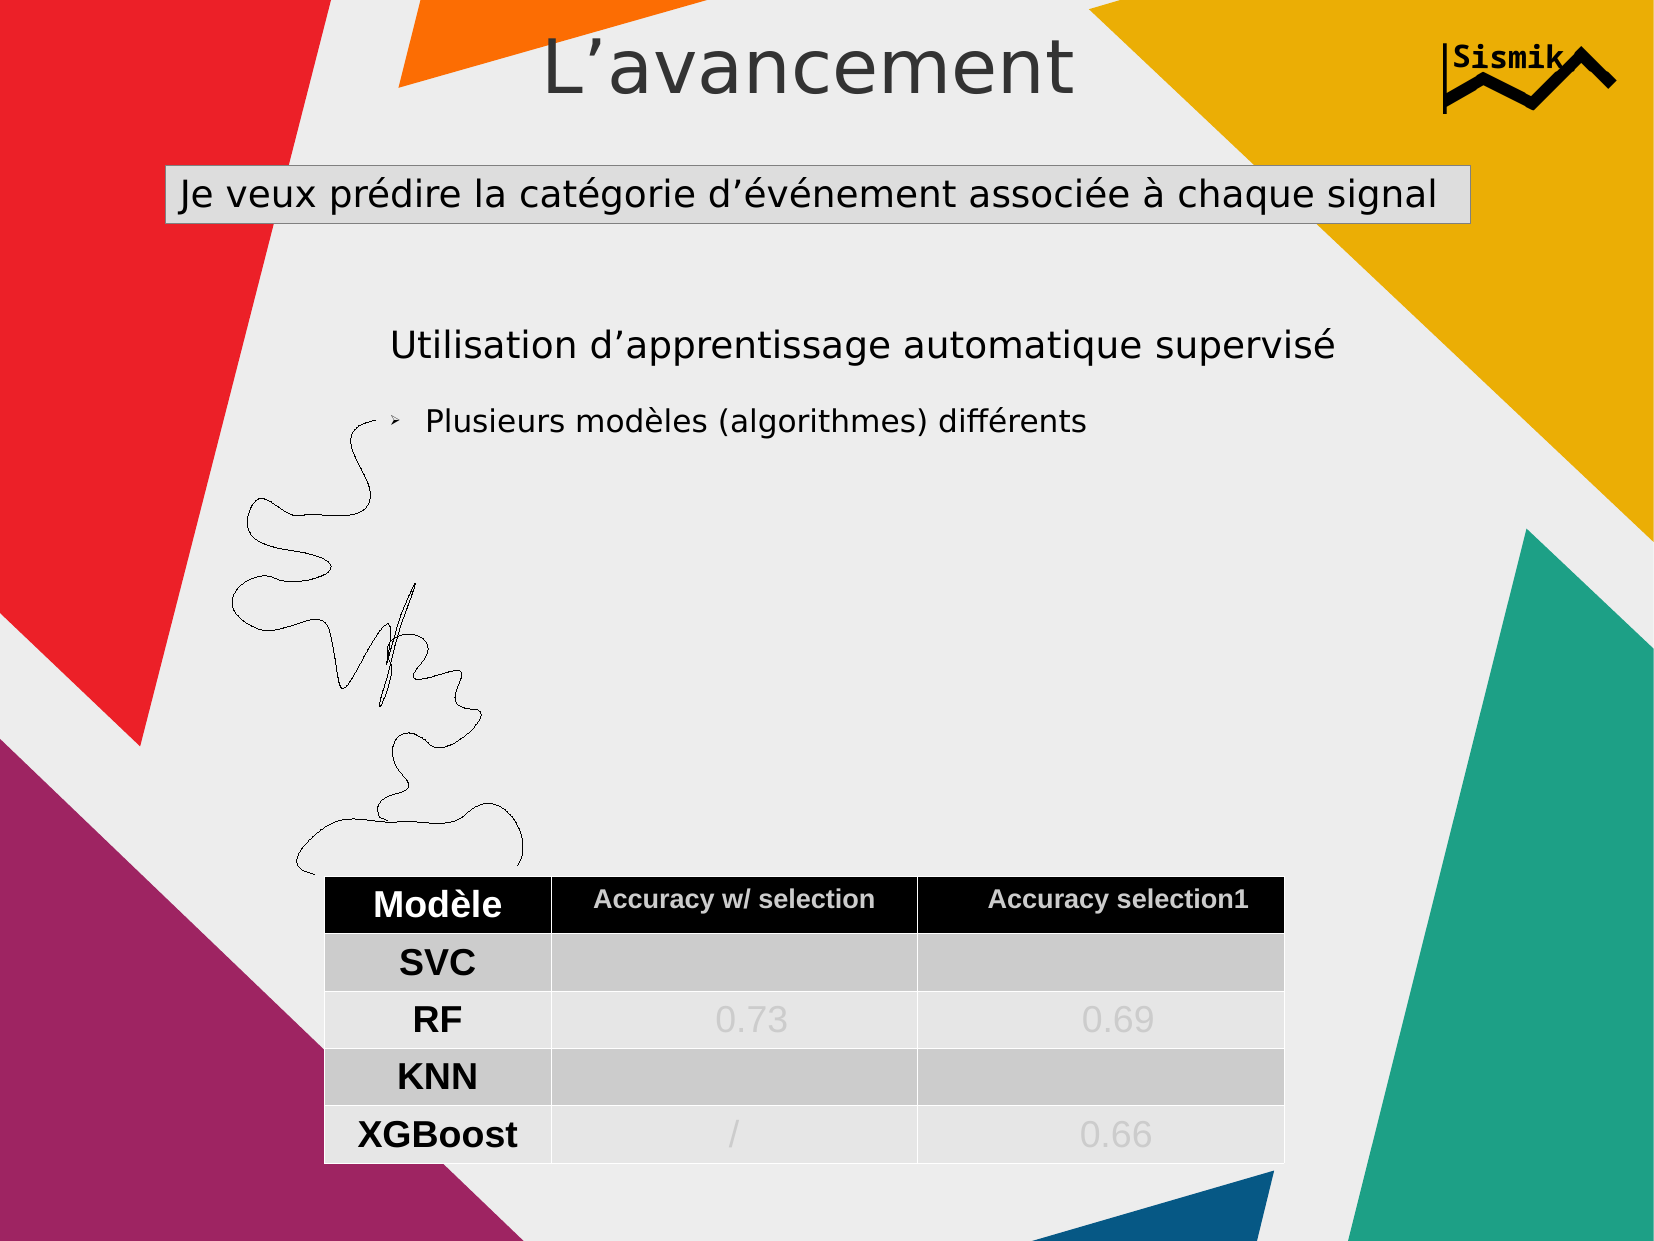

# L’avancement
Sismik
Je veux prédire la catégorie d’événement associée à chaque signal
Utilisation d’apprentissage automatique supervisé
Plusieurs modèles (algorithmes) différents
| Modèle | Accuracy w/ selection | Accuracy selection1 |
| --- | --- | --- |
| SVC | 0.19 | 0.19 |
| RF | 0.73 | 0.69 |
| KNN | 0.46 | 0.46 |
| XGBoost | / | 0.66 |